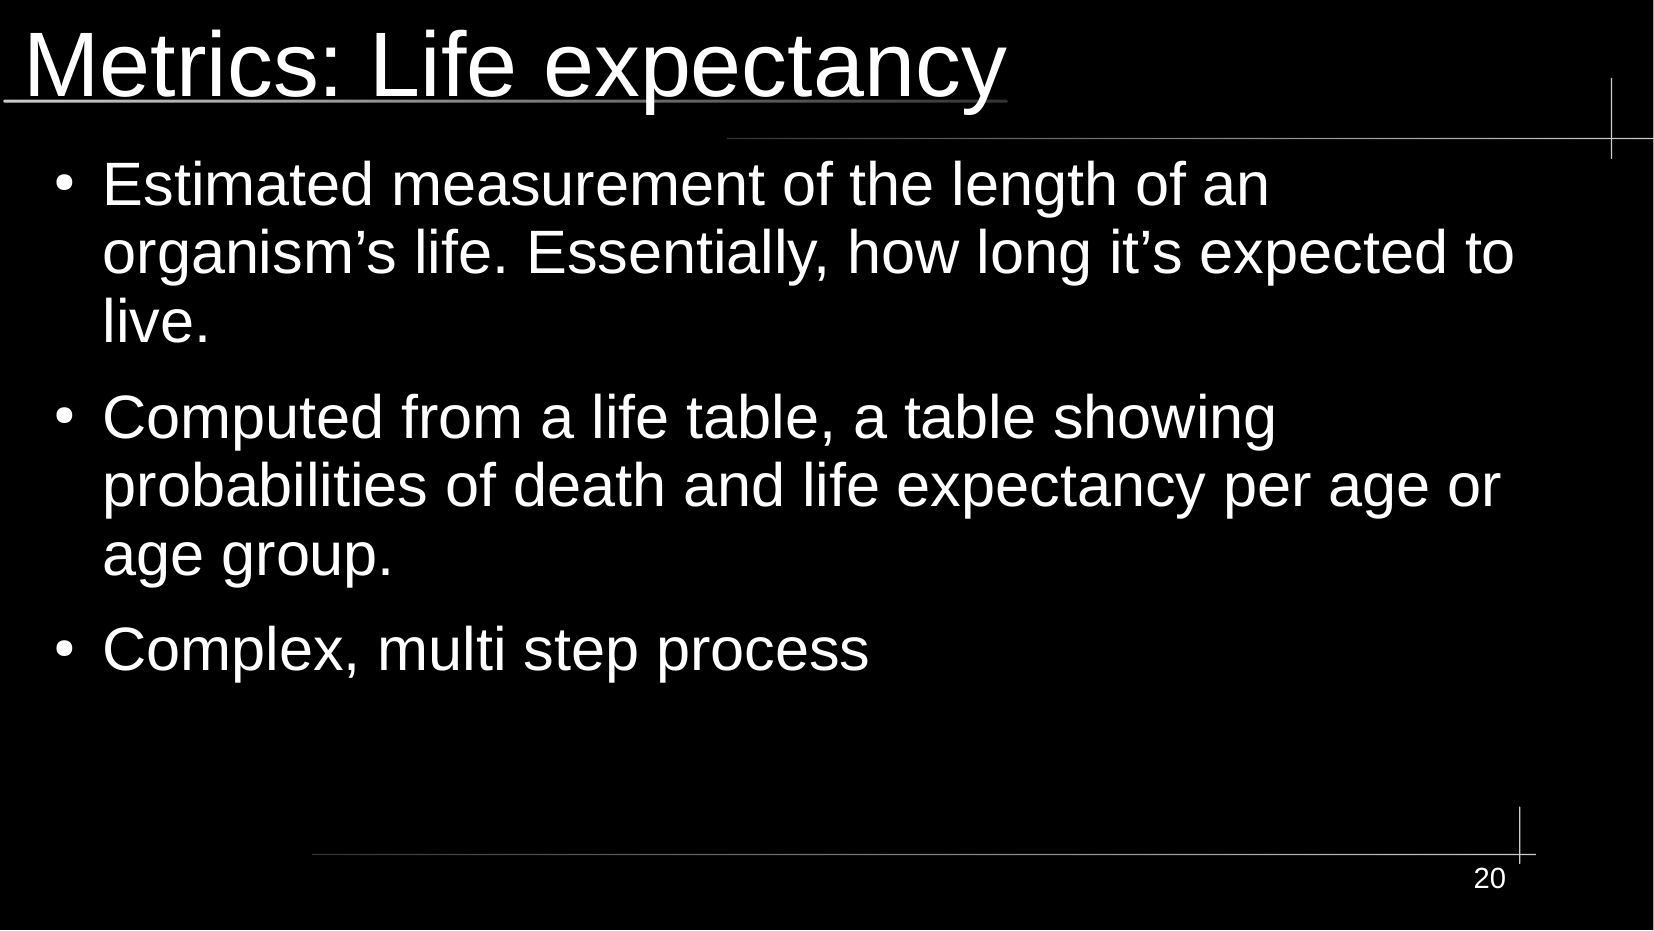

# Metrics: Life expectancy
Estimated measurement of the length of an organism’s life. Essentially, how long it’s expected to live.
Computed from a life table, a table showing probabilities of death and life expectancy per age or age group.
Complex, multi step process
20